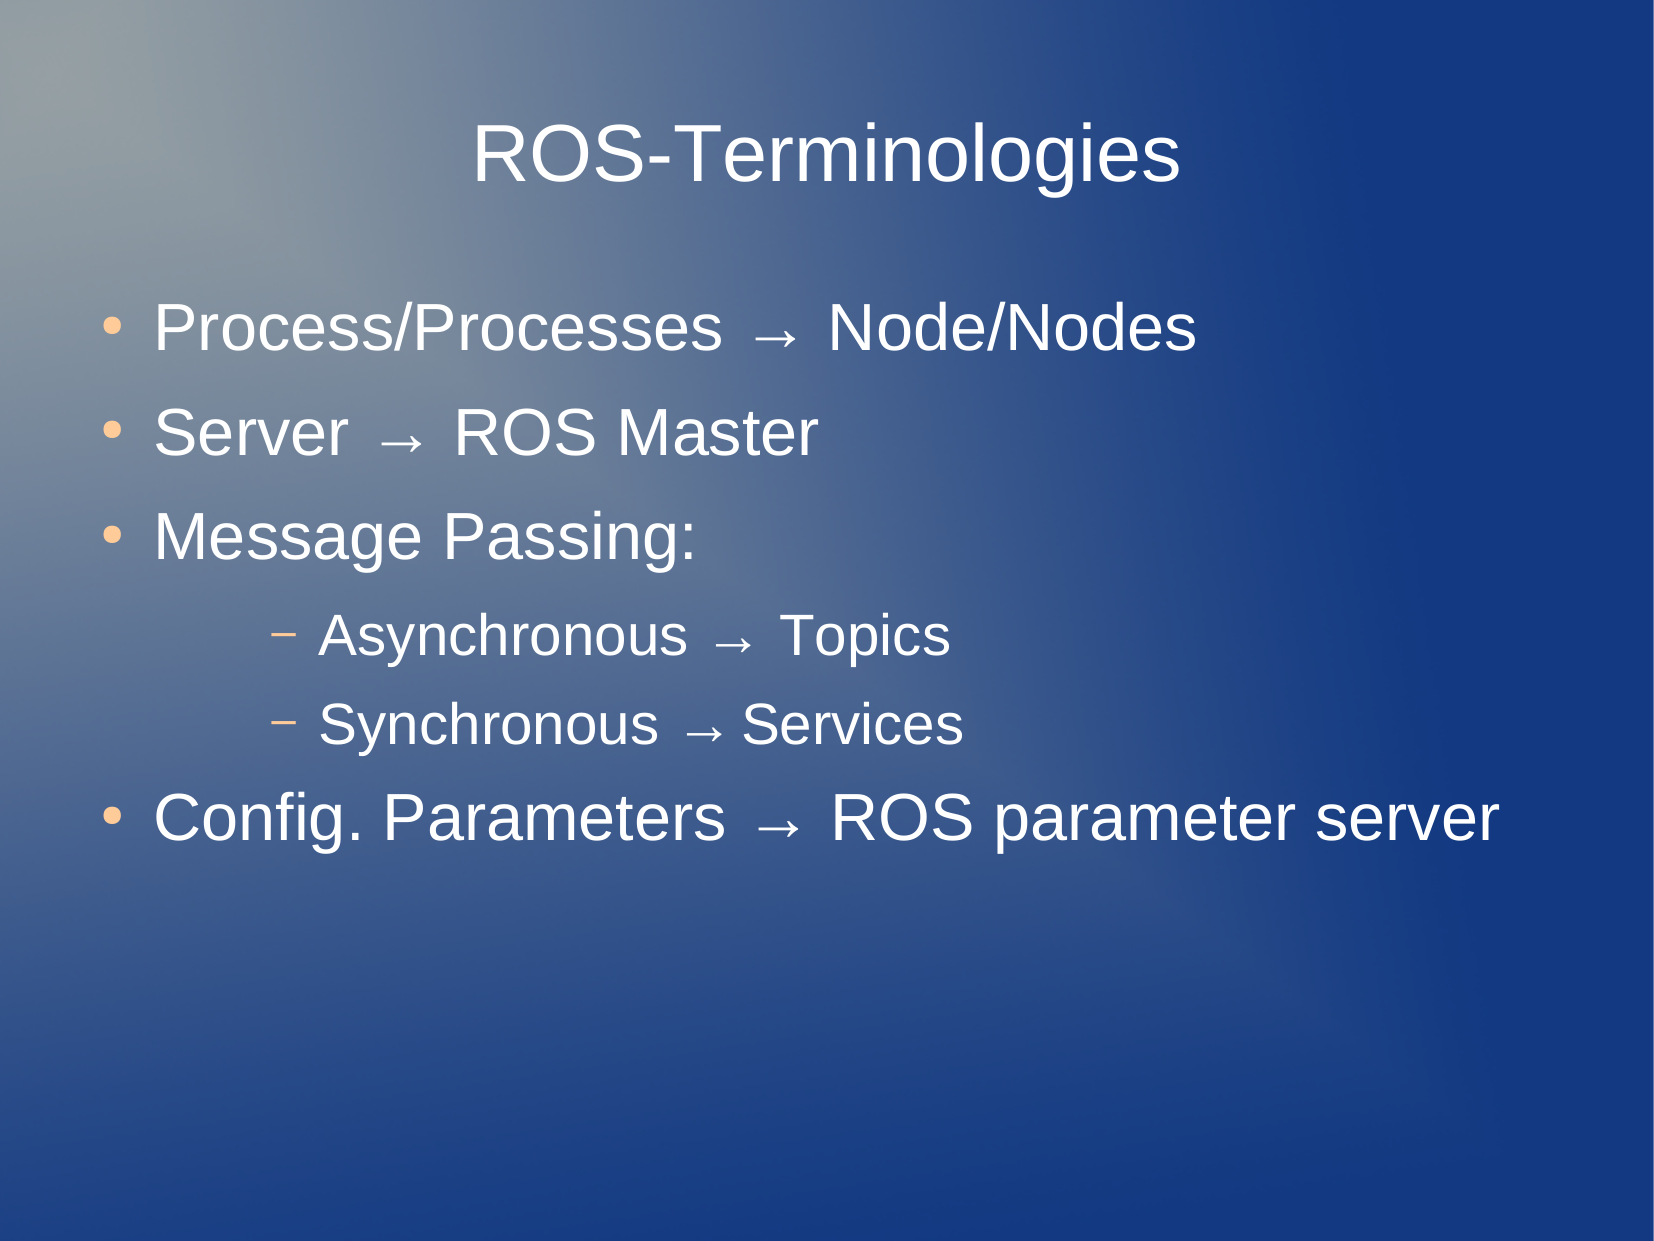

# ROS-Terminologies
Process/Processes → Node/Nodes
Server →	ROS Master
Message Passing:
Asynchronous → Topics
Synchronous →	Services
Config. Parameters → ROS parameter server